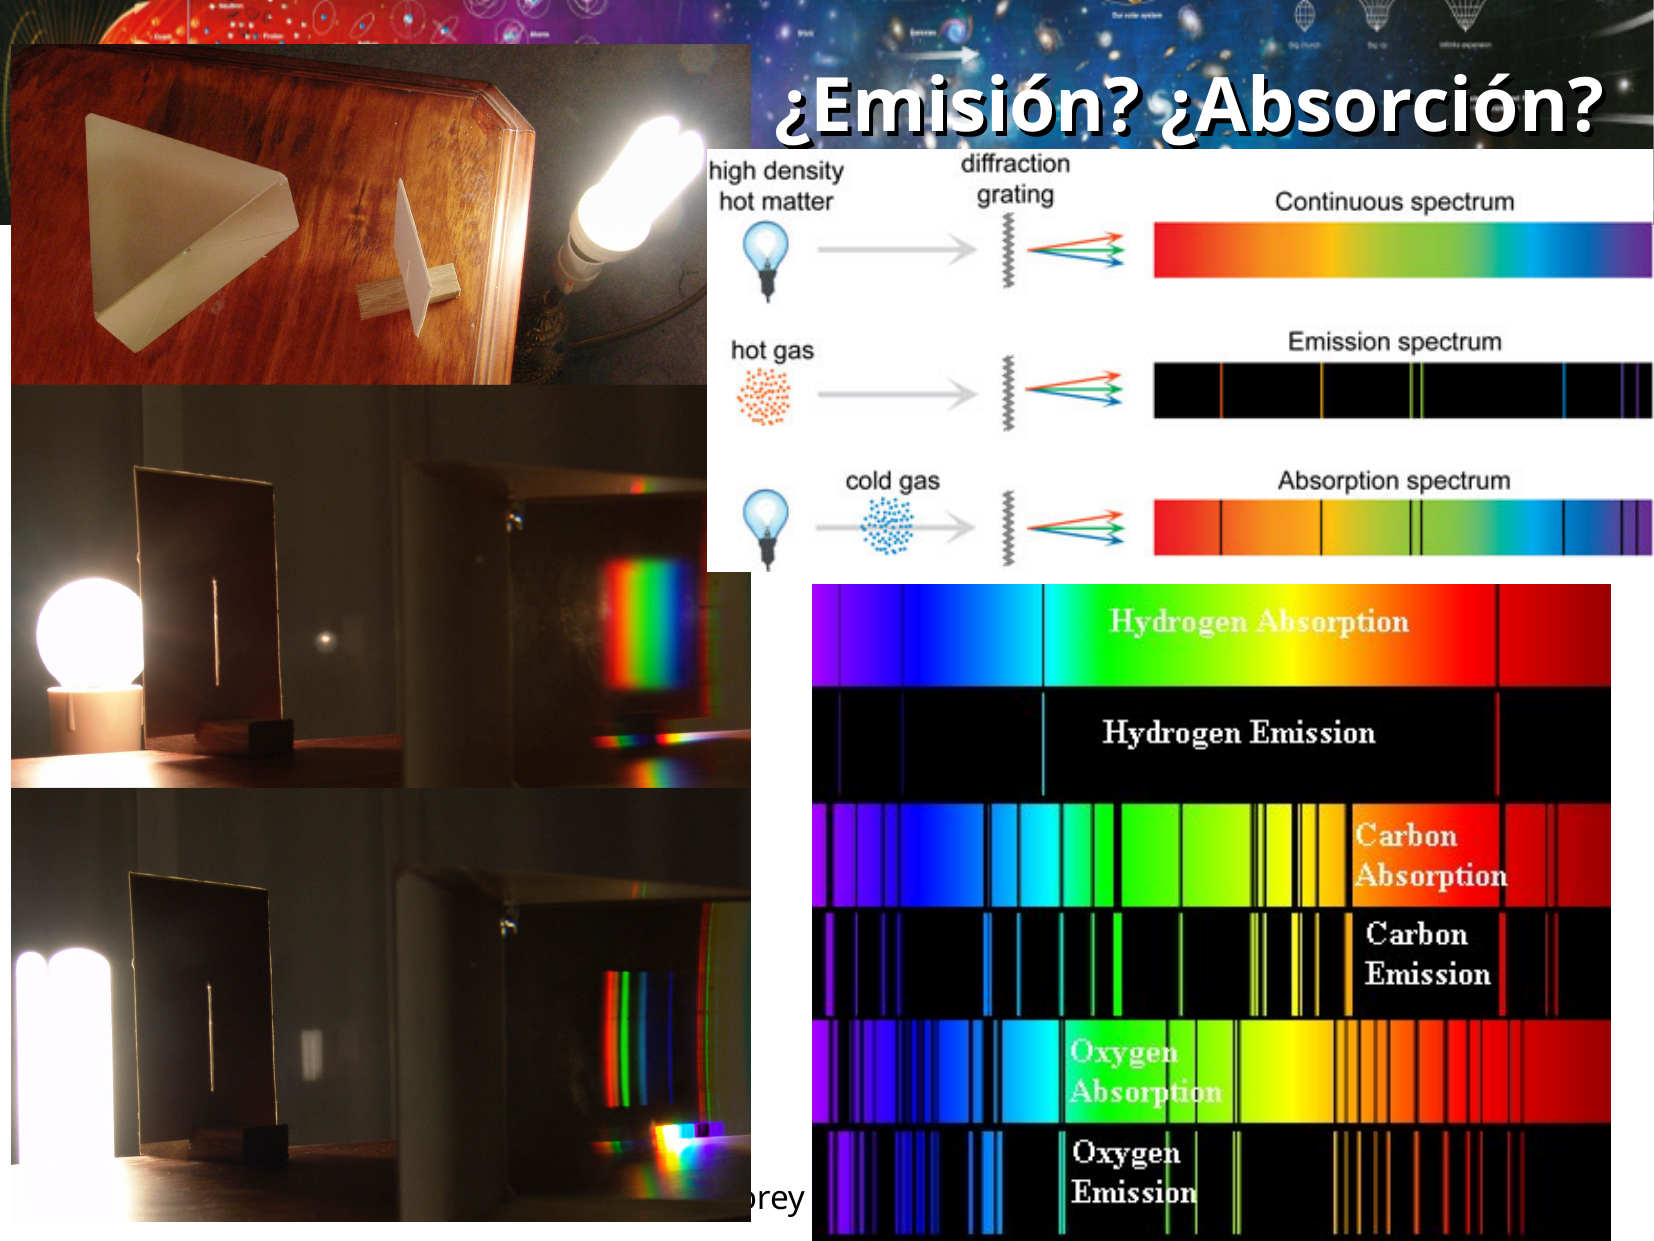

# ¿Emisión? ¿Absorción?
H. Asorey - Física IV B
63